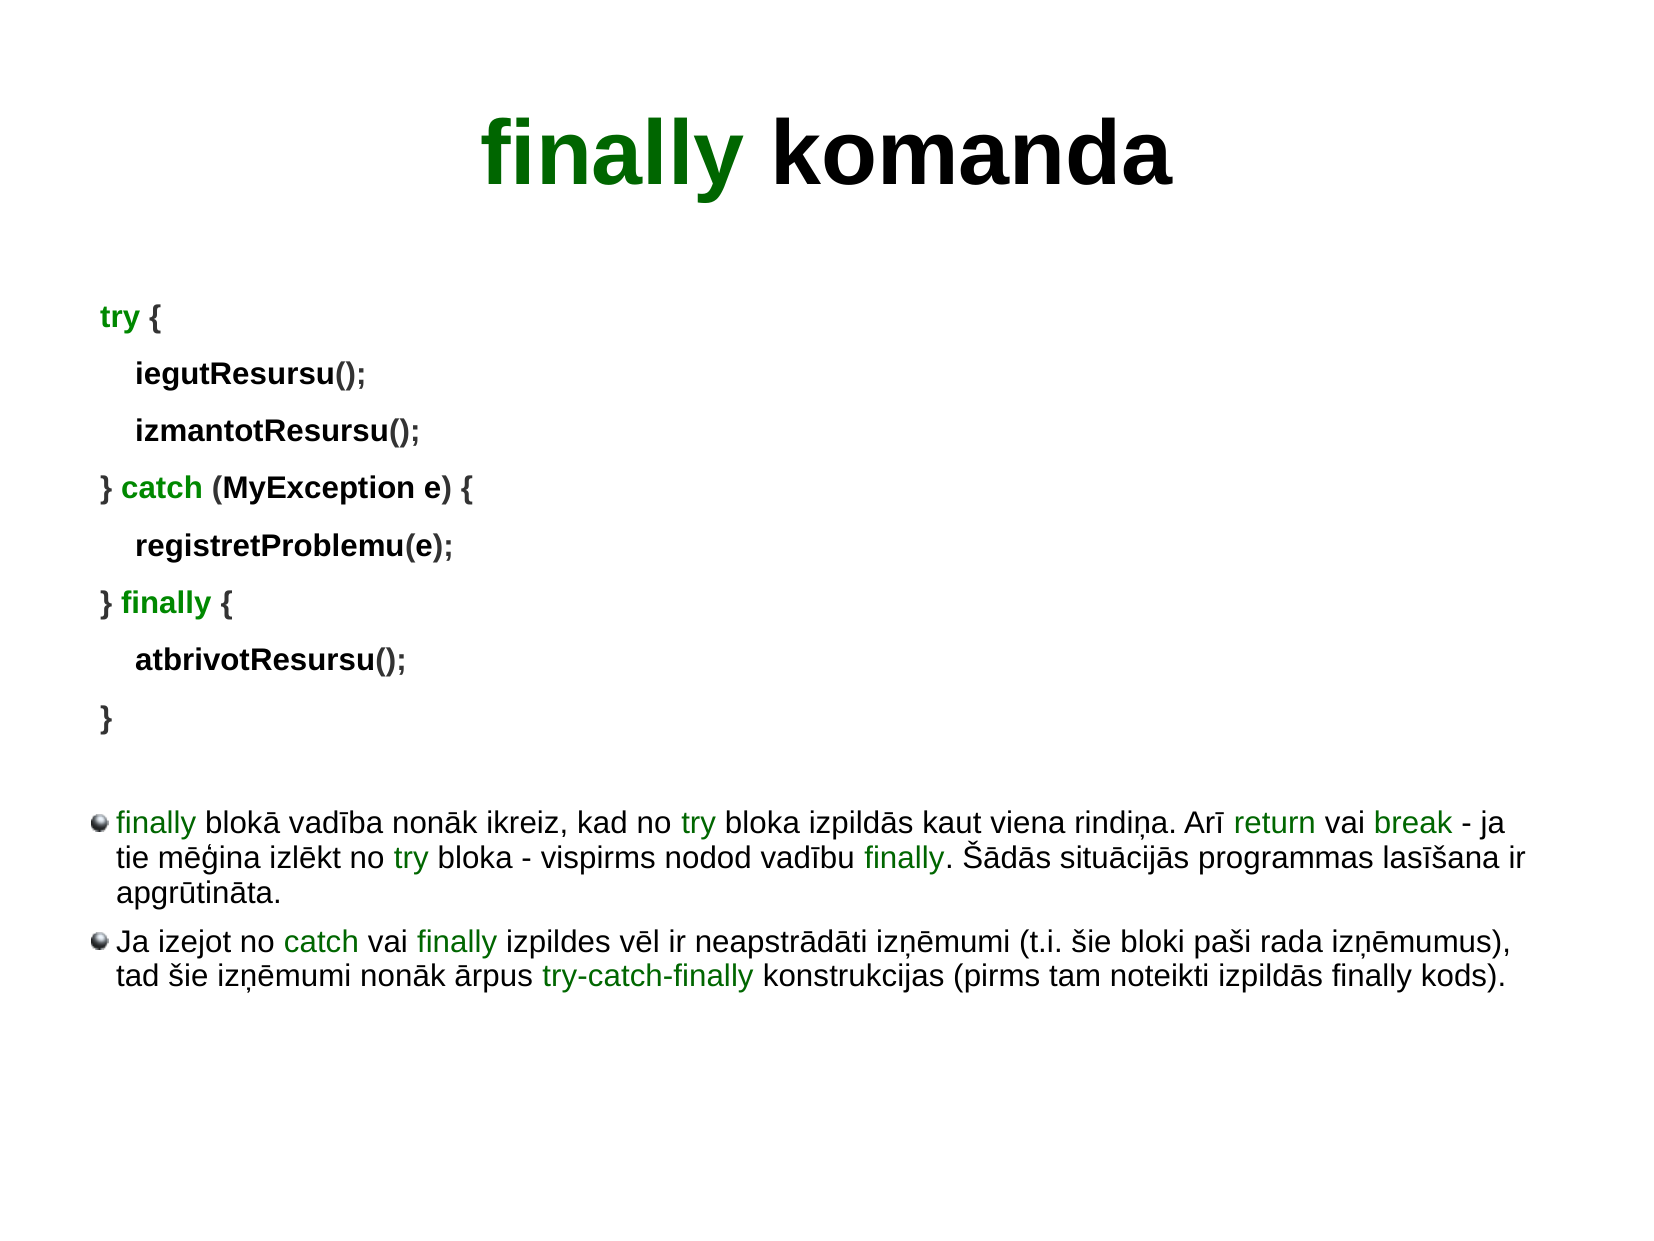

# finally komanda
 try {
 iegutResursu();
 izmantotResursu();
 } catch (MyException e) {
 registretProblemu(e);
 } finally {
 atbrivotResursu();
 }
finally blokā vadība nonāk ikreiz, kad no try bloka izpildās kaut viena rindiņa. Arī return vai break - ja tie mēģina izlēkt no try bloka - vispirms nodod vadību finally. Šādās situācijās programmas lasīšana ir apgrūtināta.
Ja izejot no catch vai finally izpildes vēl ir neapstrādāti izņēmumi (t.i. šie bloki paši rada izņēmumus), tad šie izņēmumi nonāk ārpus try-catch-finally konstrukcijas (pirms tam noteikti izpildās finally kods).